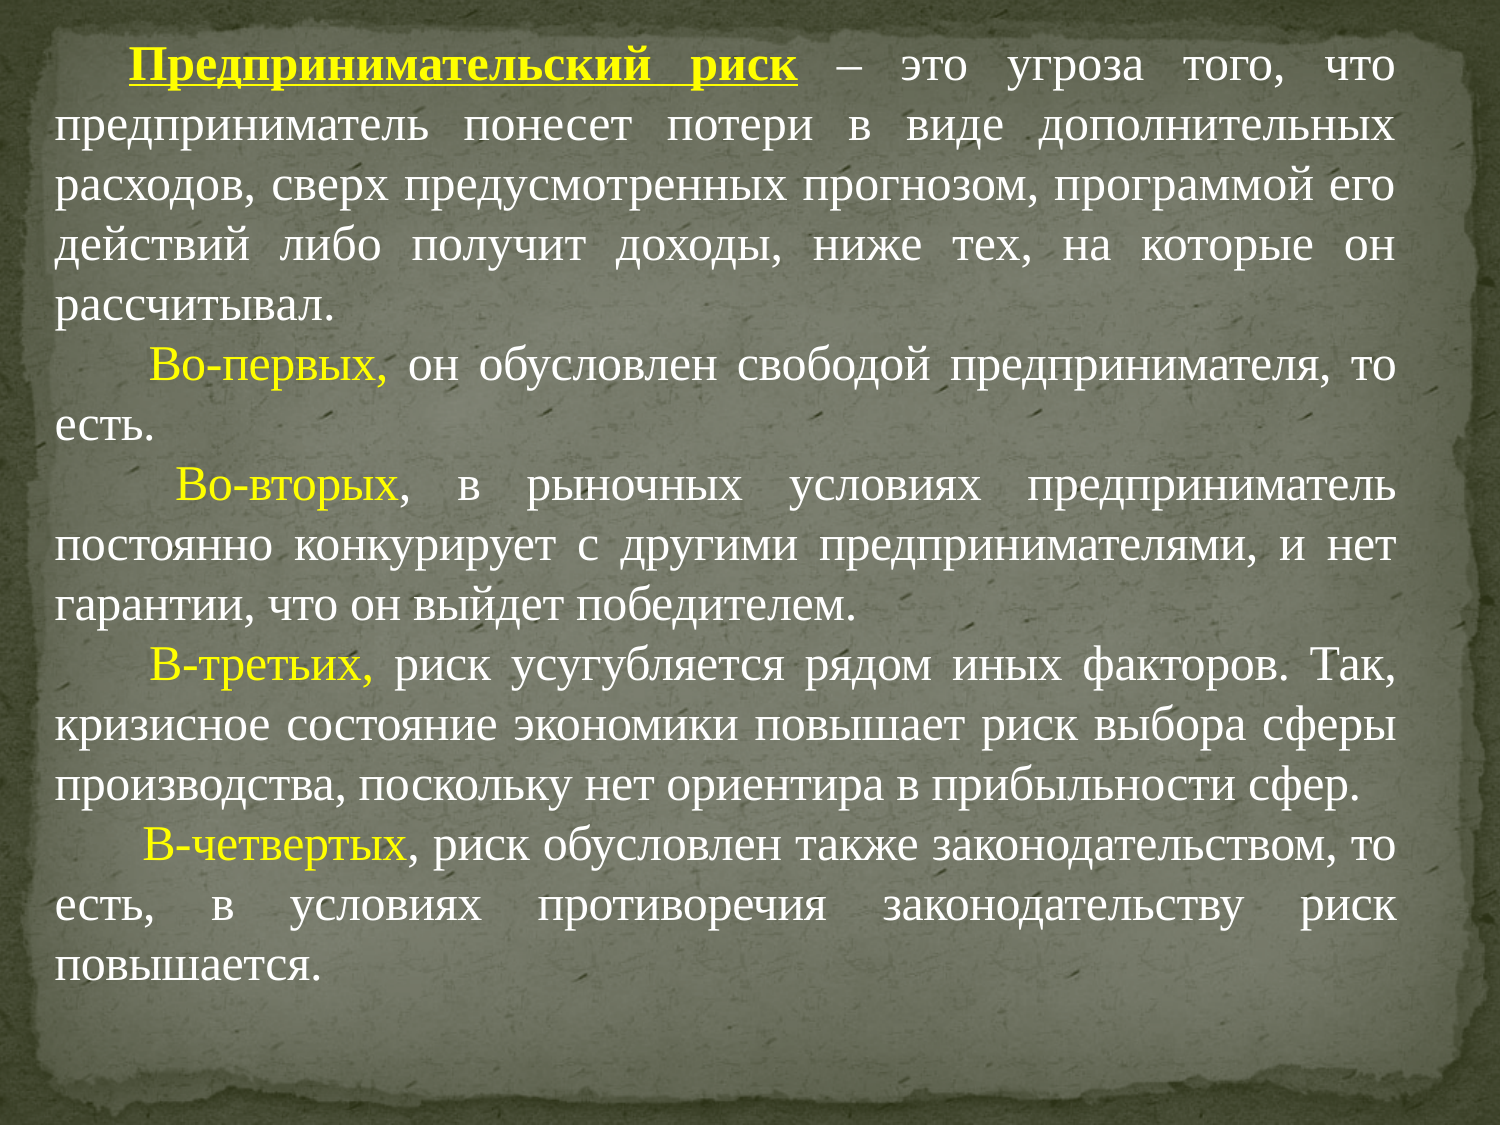

Предпринимательский риск – это угроза того, что предприниматель понесет потери в виде дополнительных расходов, сверх предусмотренных прогнозом, программой его действий либо получит доходы, ниже тех, на которые он рассчитывал.
 Во-первых, он обусловлен свободой предпринимателя, то есть.
 Во-вторых, в рыночных условиях предприниматель постоянно конкурирует с другими предпринимателями, и нет гарантии, что он выйдет победителем.
 В-третьих, риск усугубляется рядом иных факторов. Так, кризисное состояние экономики повышает риск выбора сферы производства, поскольку нет ориентира в прибыльности сфер.
 В-четвертых, риск обусловлен также законодательством, то есть, в условиях противоречия законодательству риск повышается.